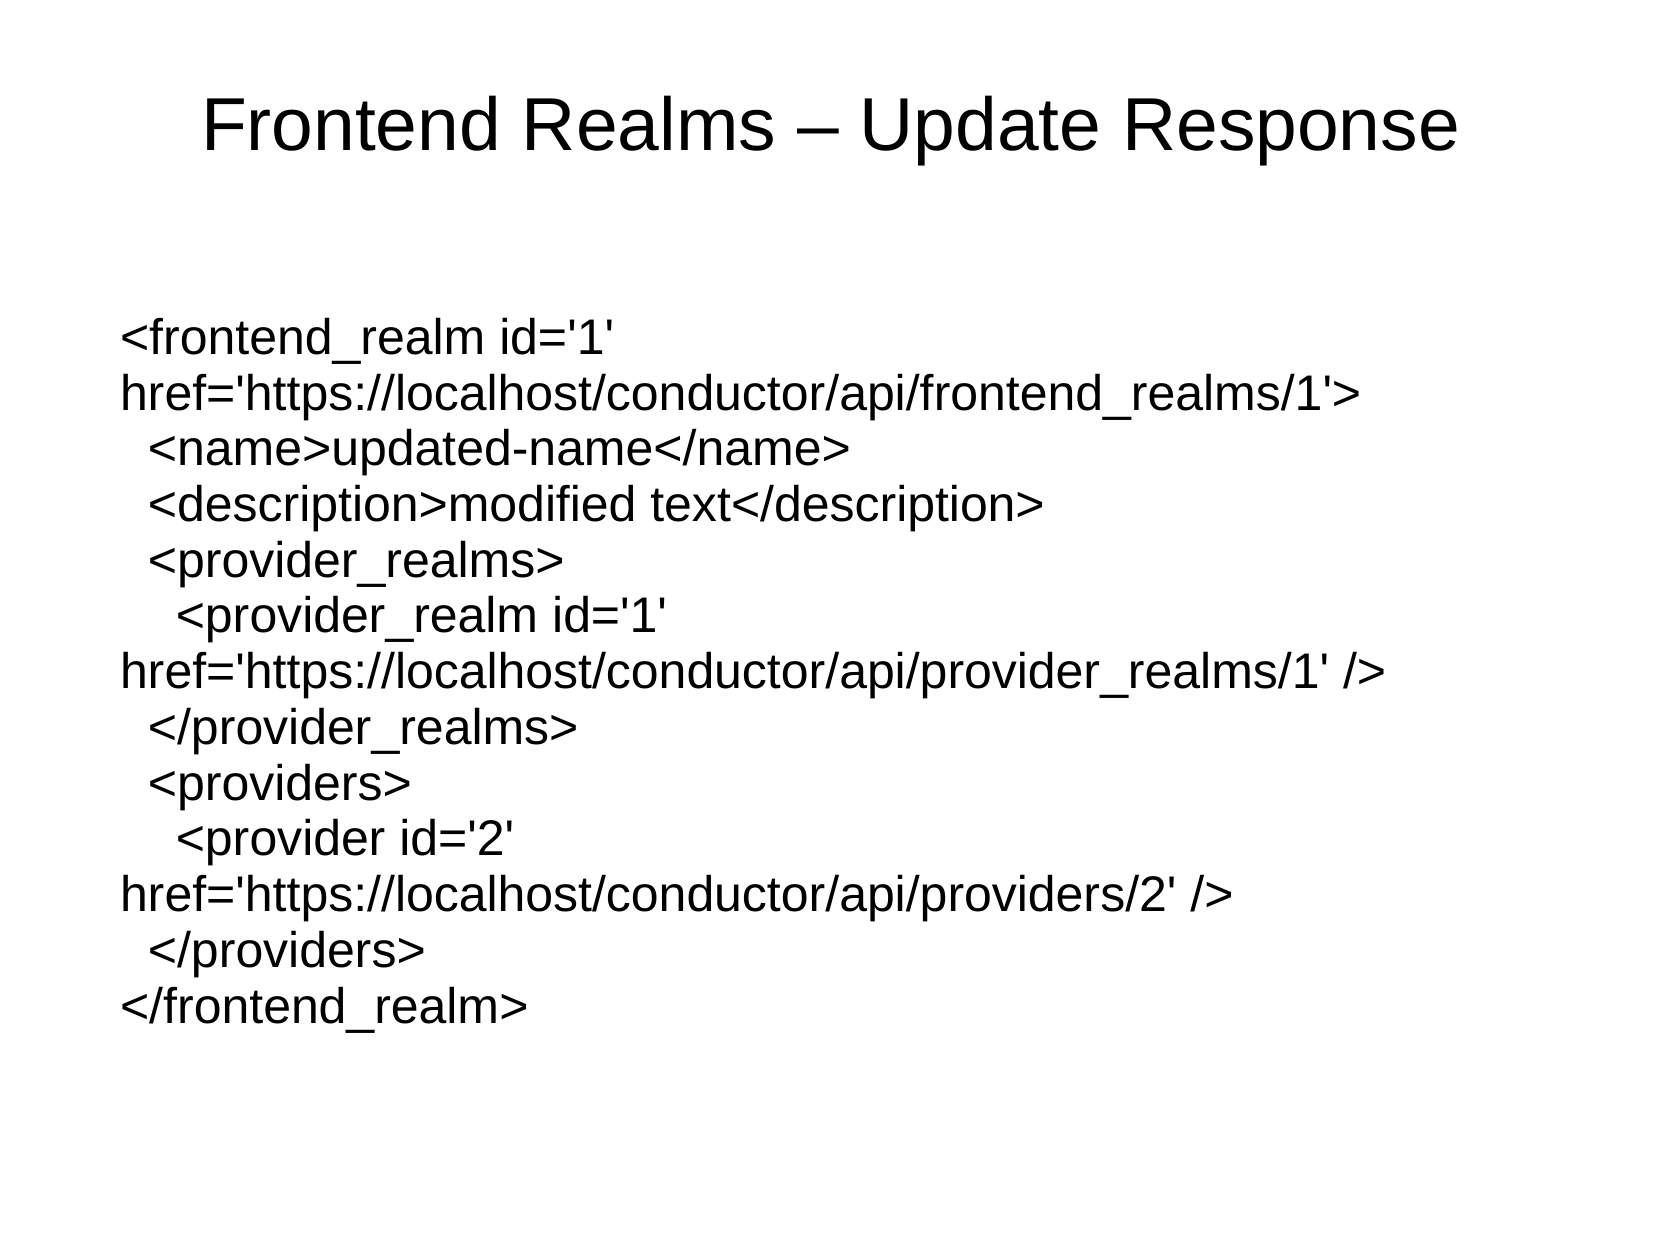

# Frontend Realms – Update Response
<frontend_realm id='1' href='https://localhost/conductor/api/frontend_realms/1'>
 <name>updated-name</name>
 <description>modified text</description>
 <provider_realms>
 <provider_realm id='1' href='https://localhost/conductor/api/provider_realms/1' />
 </provider_realms>
 <providers>
 <provider id='2' href='https://localhost/conductor/api/providers/2' />
 </providers>
</frontend_realm>